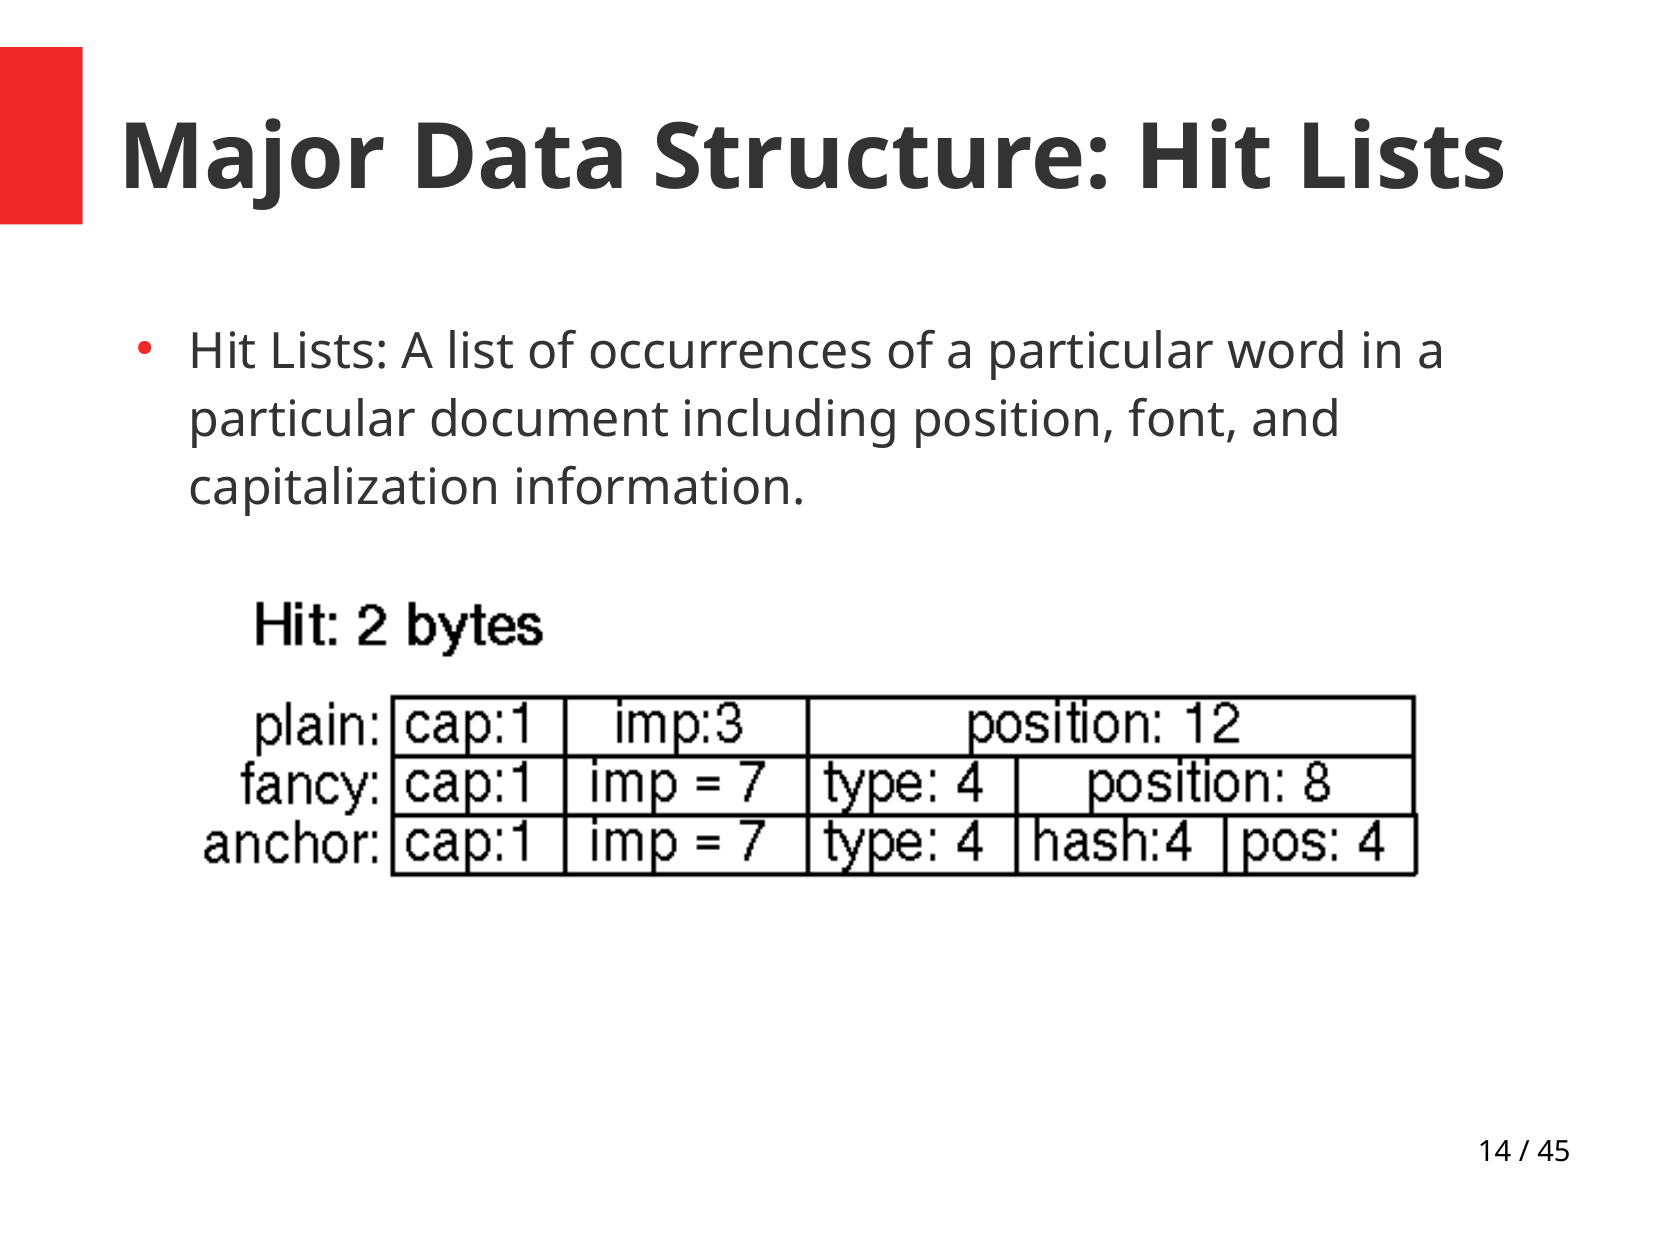

# Major Data Structure: Hit Lists
Hit Lists: A list of occurrences of a particular word in a particular document including position, font, and capitalization information.
14